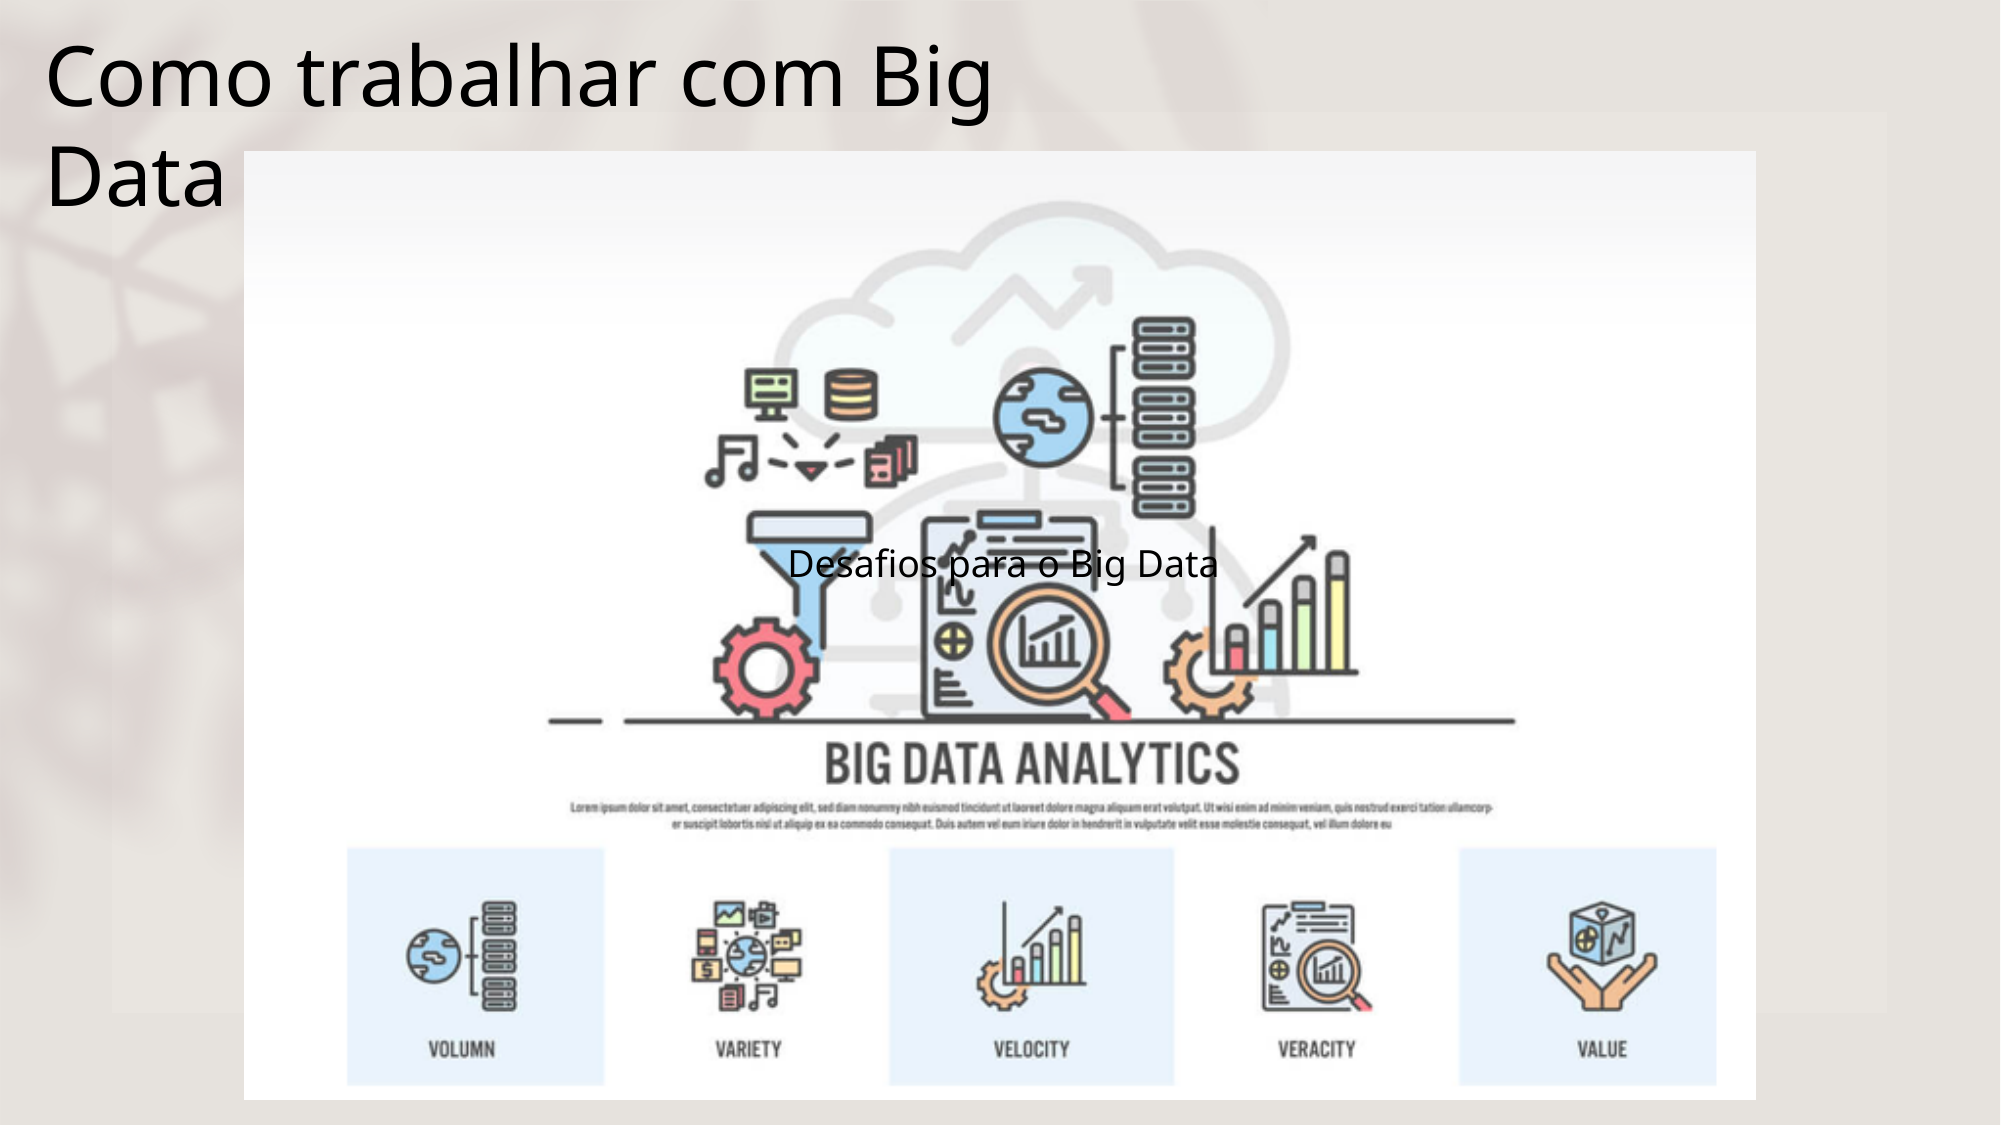

Como trabalhar com Big Data
Desafios para o Big Data